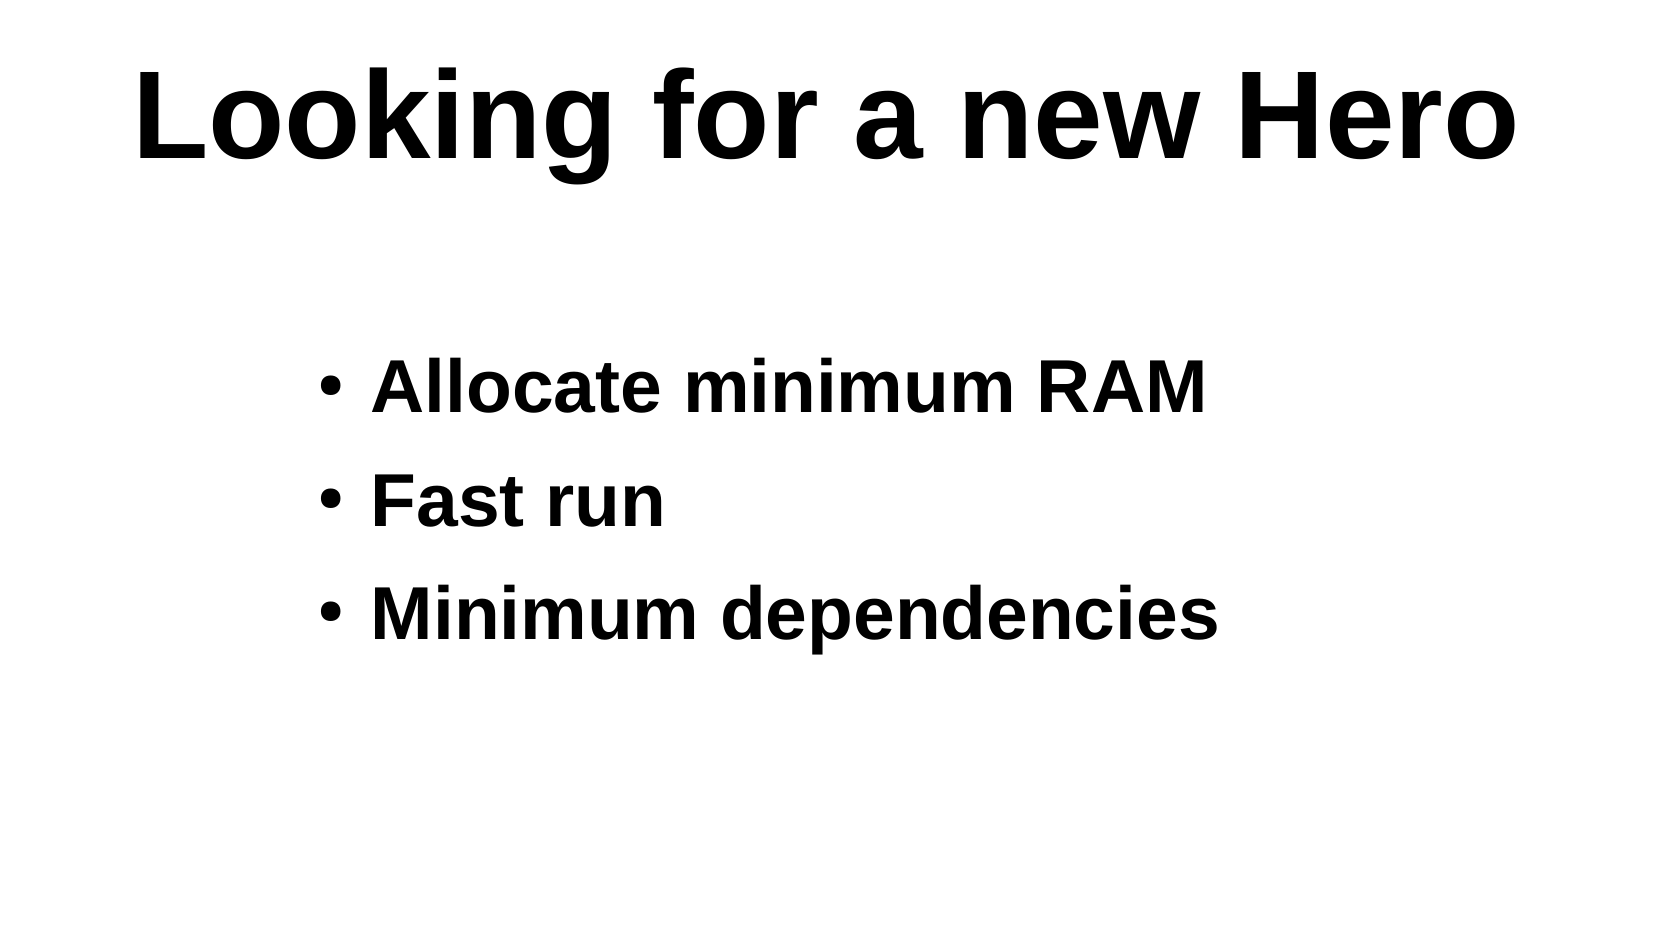

# Looking for a new Hero
Allocate minimum RAM
Fast run
Minimum dependencies